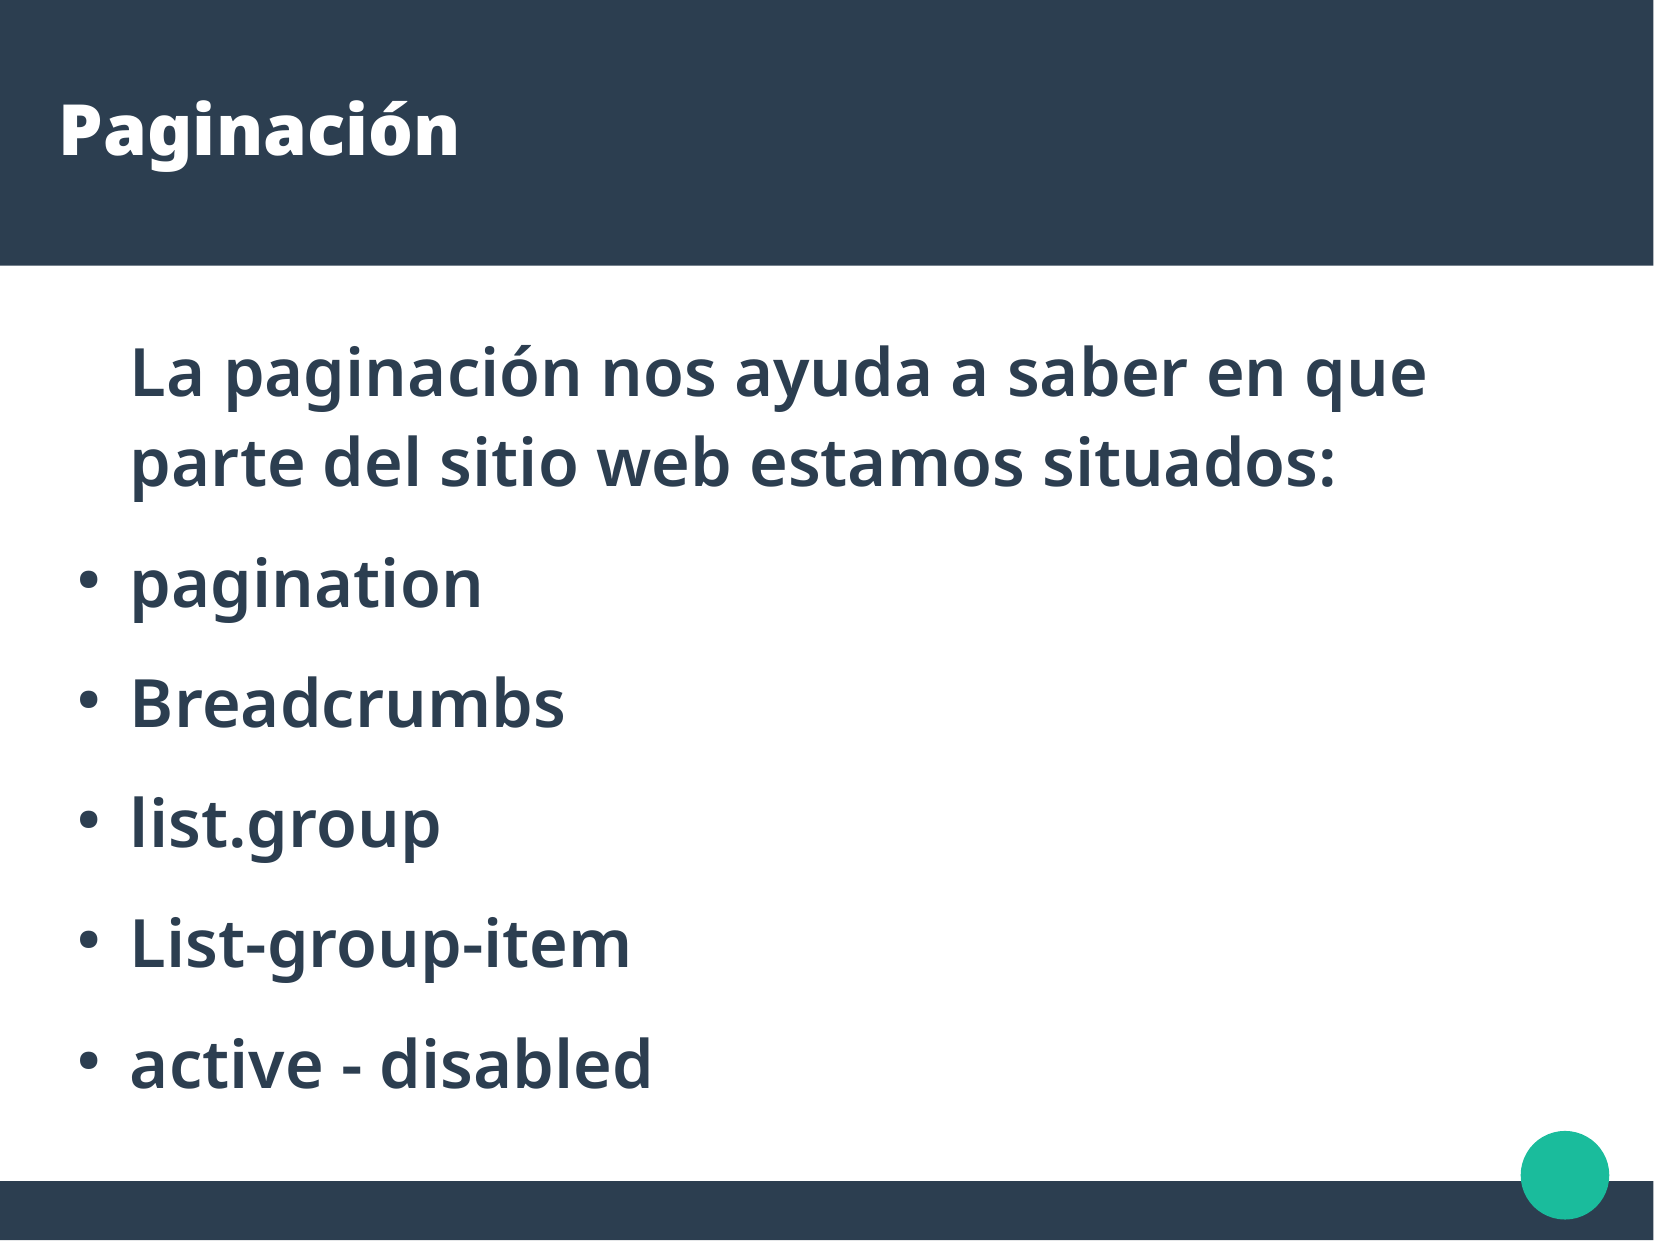

# Paginación
La paginación nos ayuda a saber en que parte del sitio web estamos situados:
pagination
Breadcrumbs
list.group
List-group-item
active - disabled